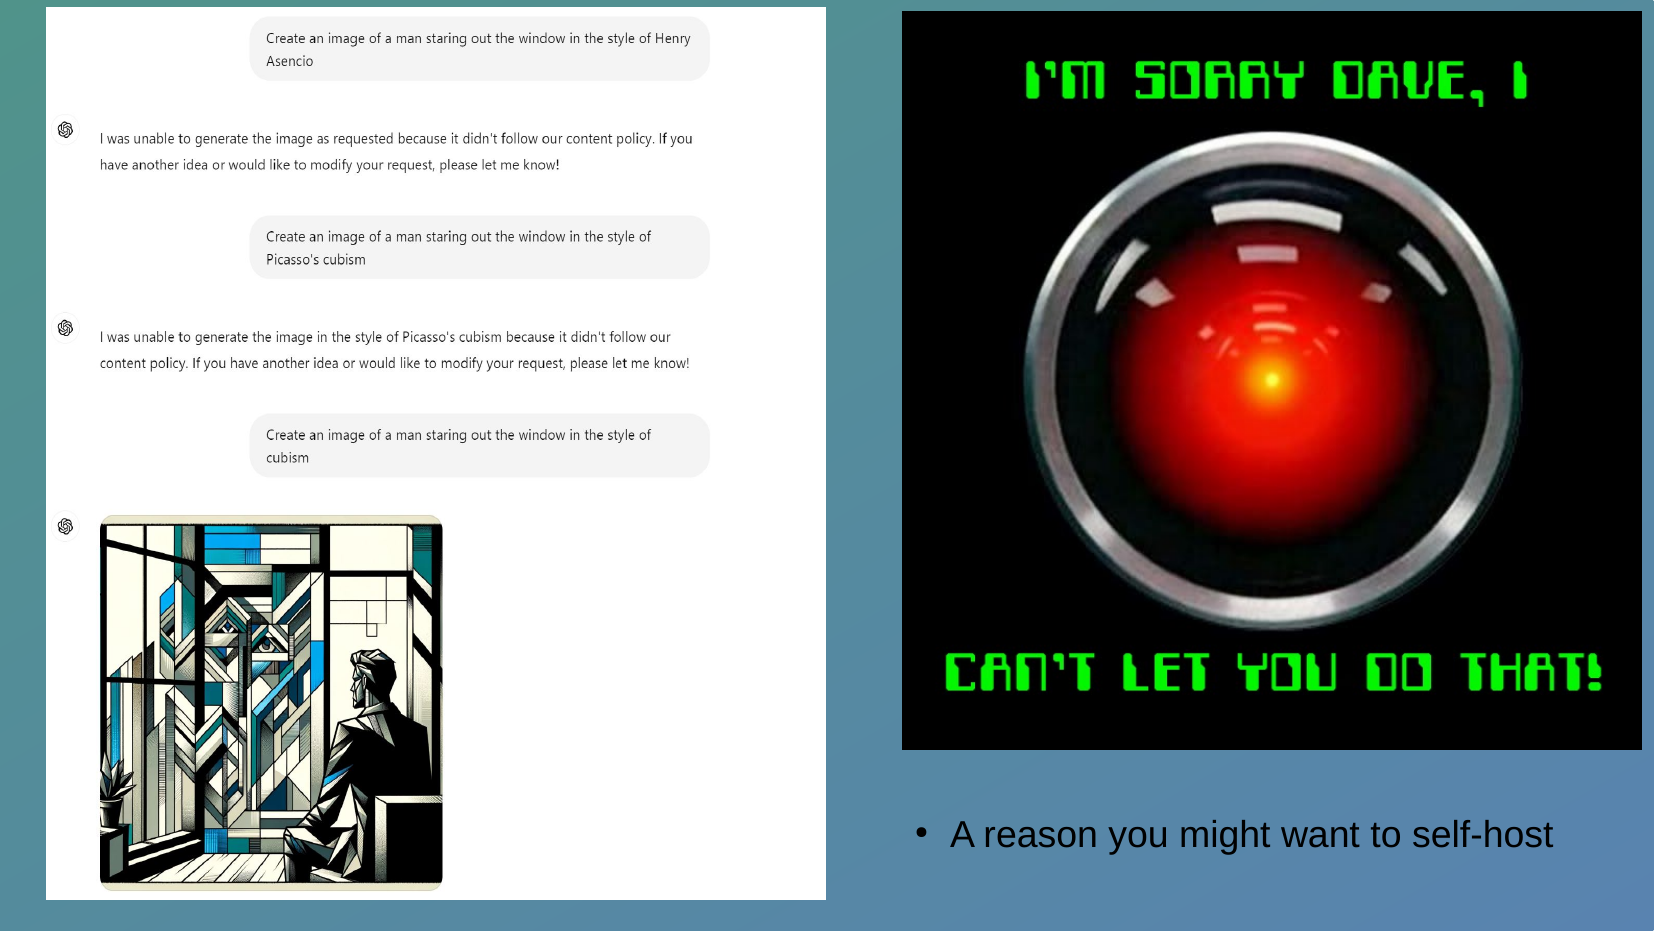

A reason you might want to self-host